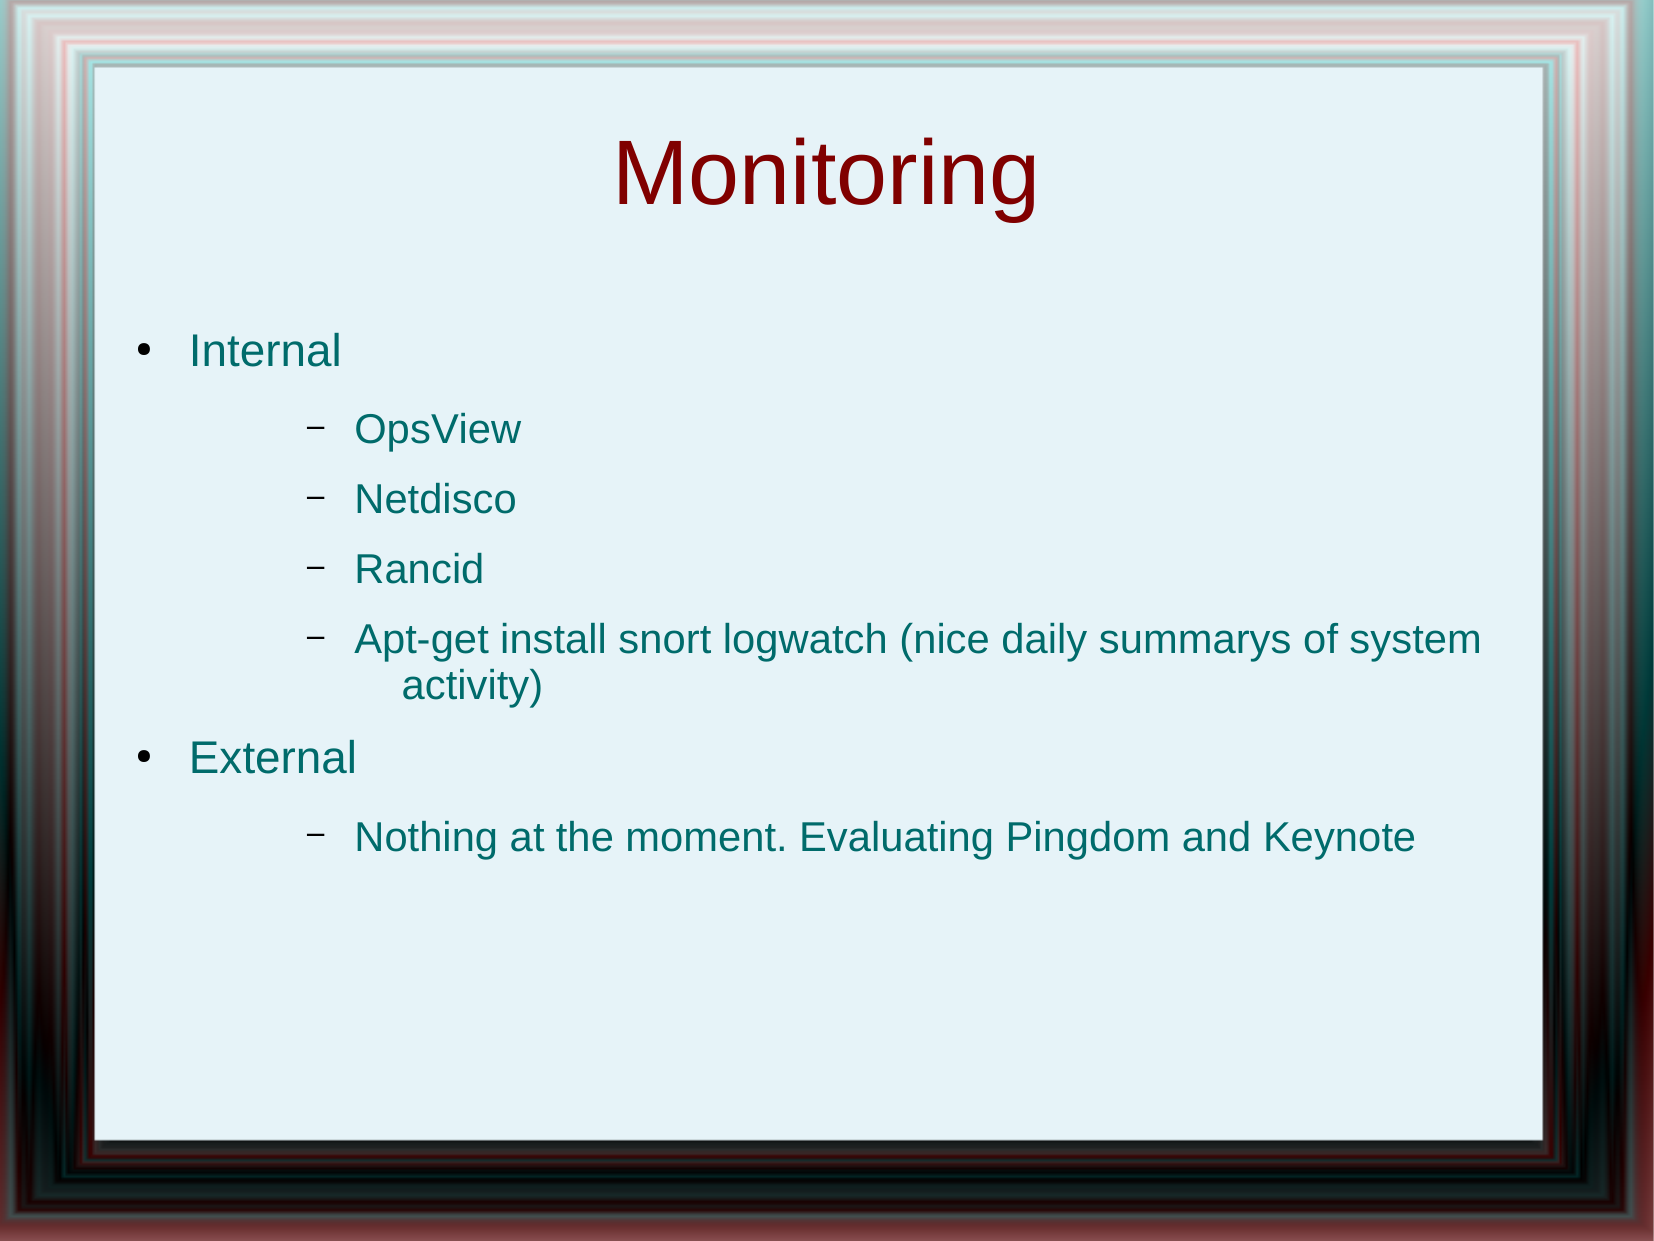

# Monitoring
Internal
OpsView
Netdisco
Rancid
Apt-get install snort logwatch (nice daily summarys of system activity)
External
Nothing at the moment. Evaluating Pingdom and Keynote